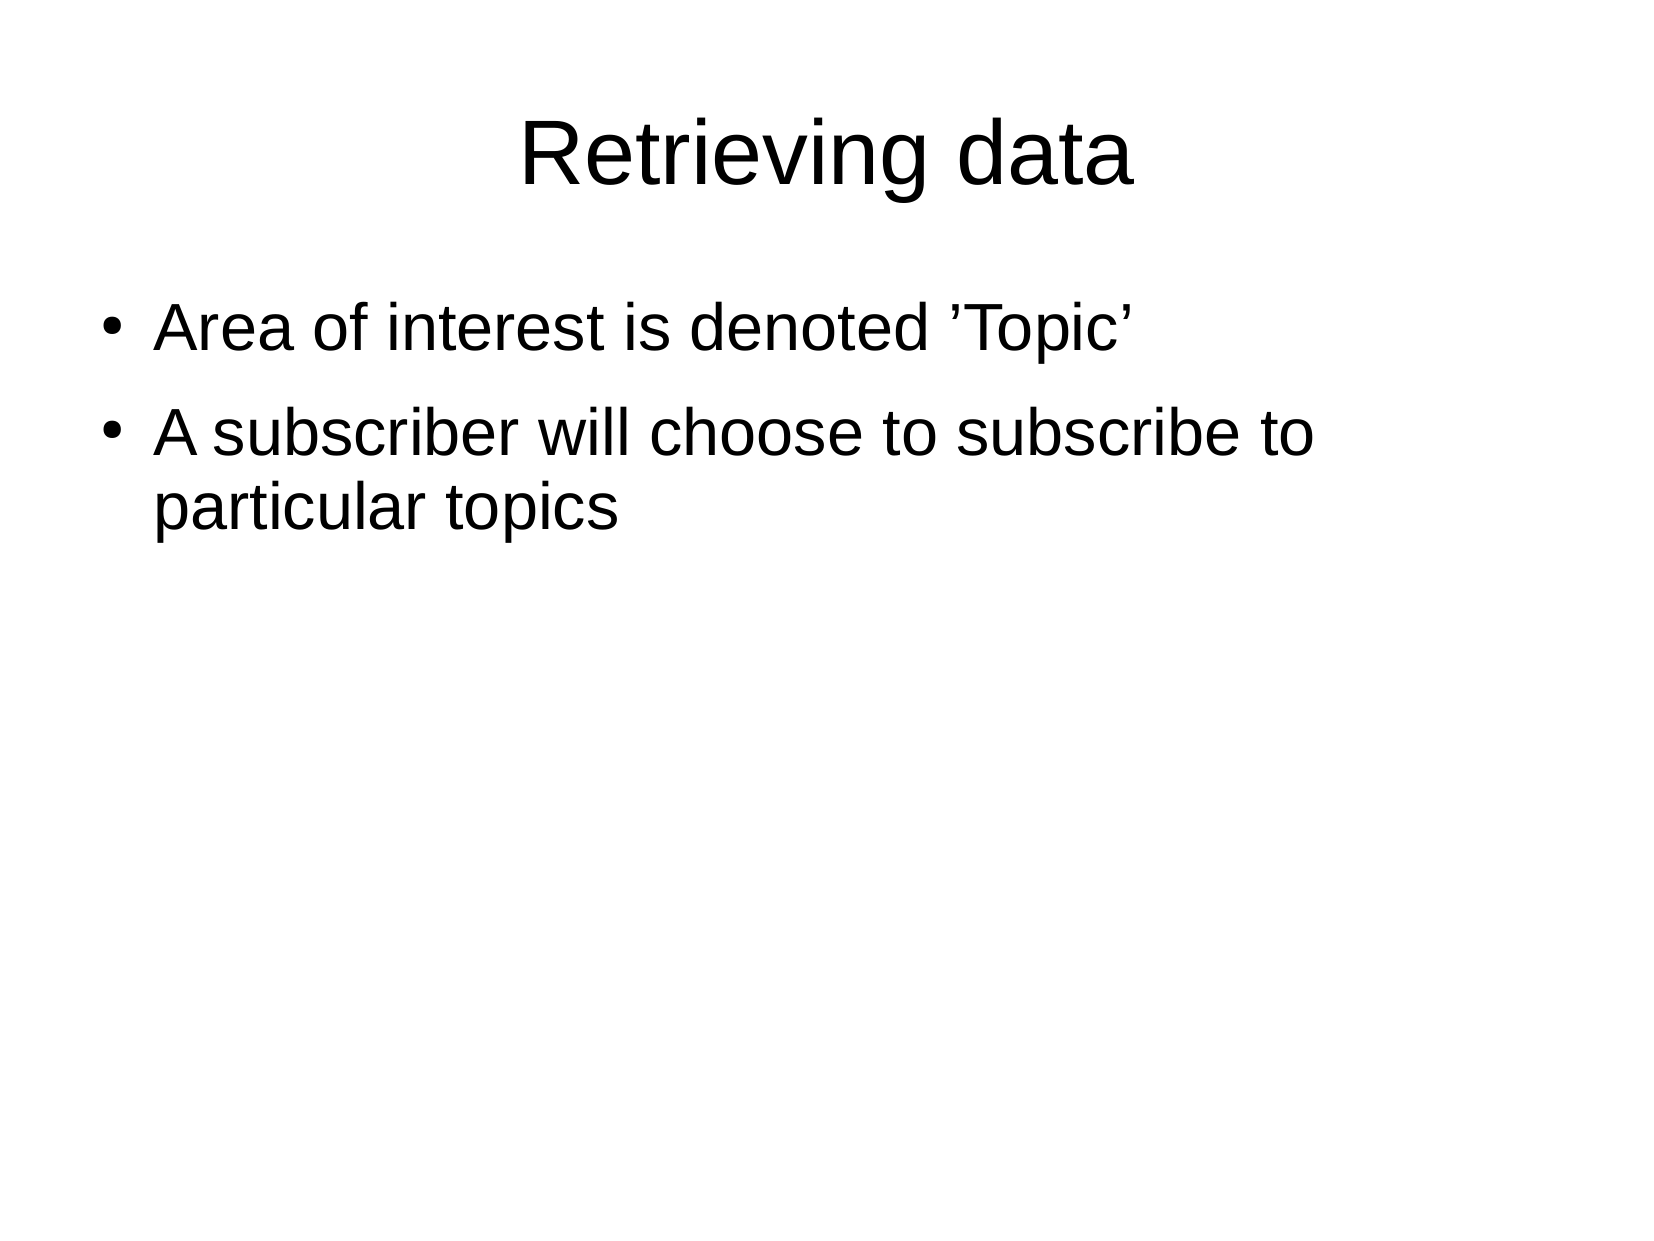

# Retrieving data
Area of interest is denoted ’Topic’
A subscriber will choose to subscribe to particular topics